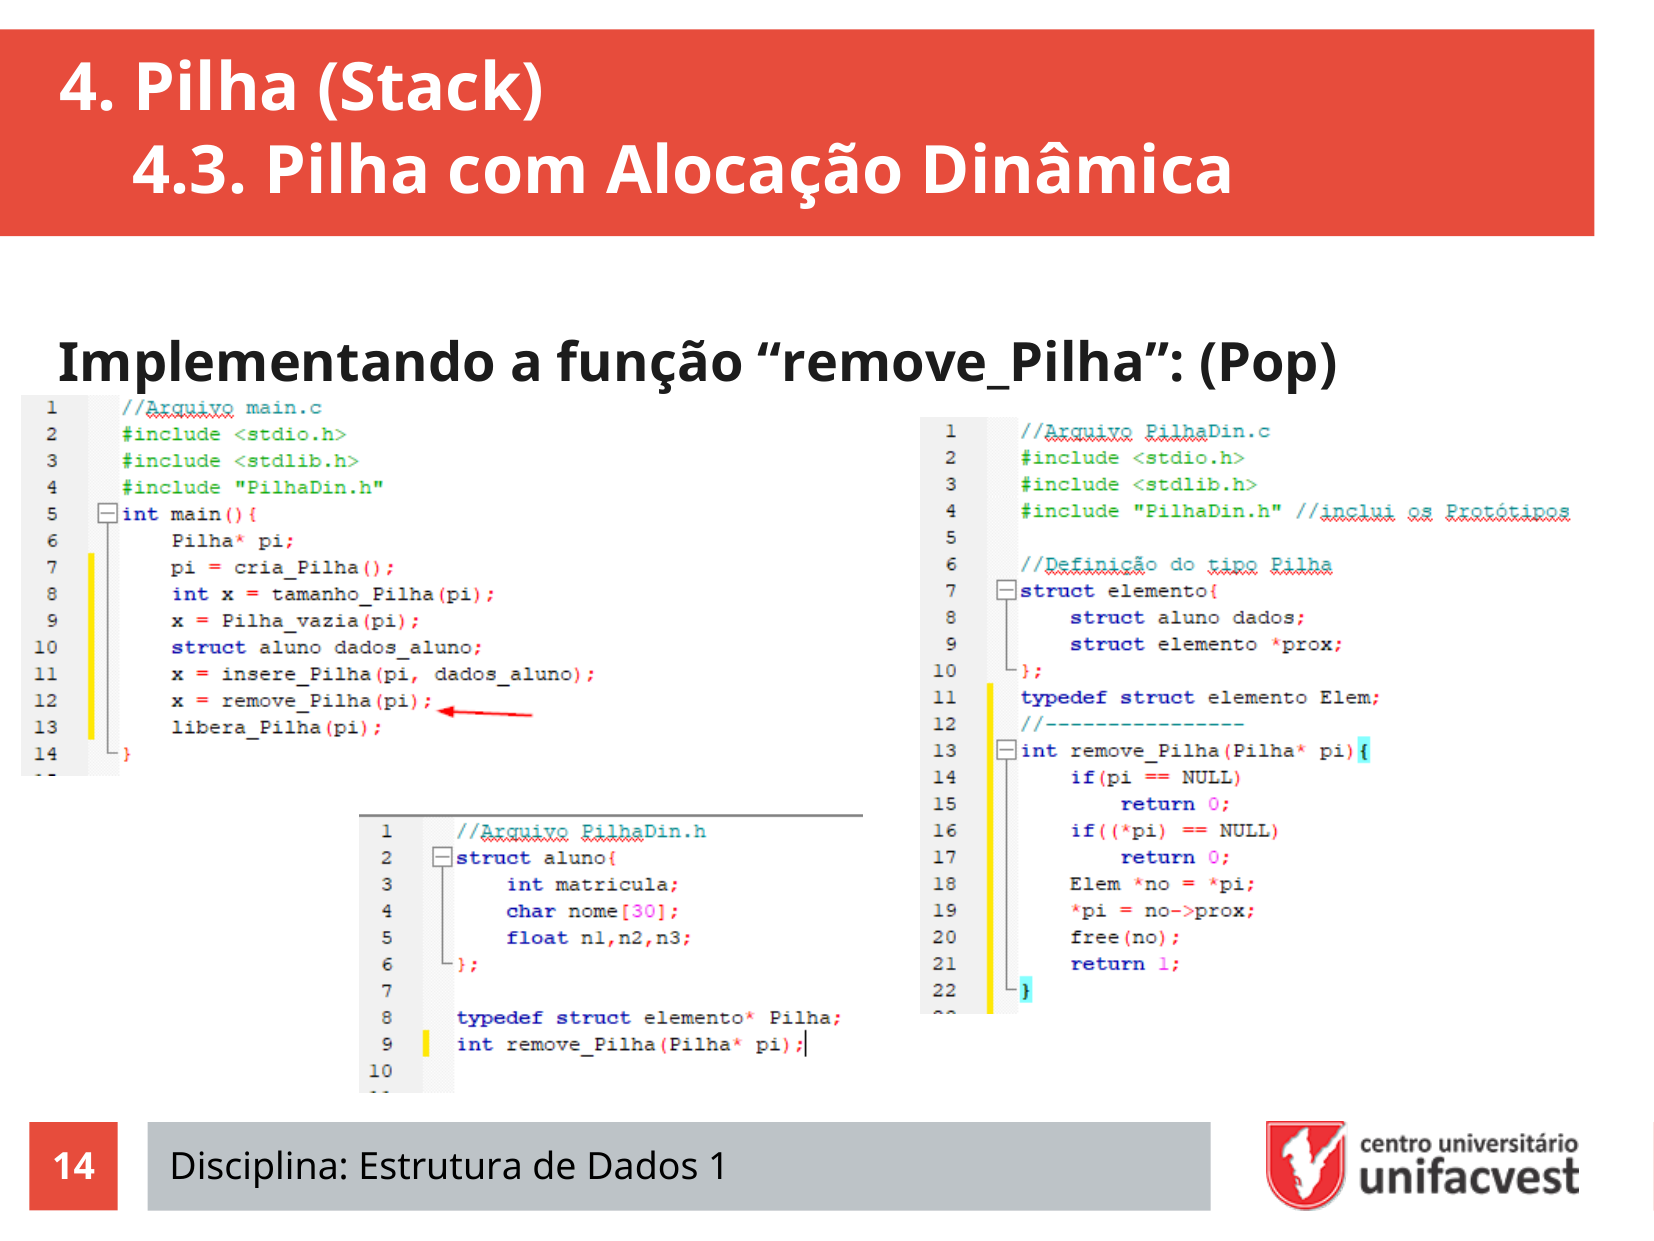

# 4. Pilha (Stack) 4.3. Pilha com Alocação Dinâmica
Implementando a função “remove_Pilha”: (Pop)
14
Disciplina: Estrutura de Dados 1